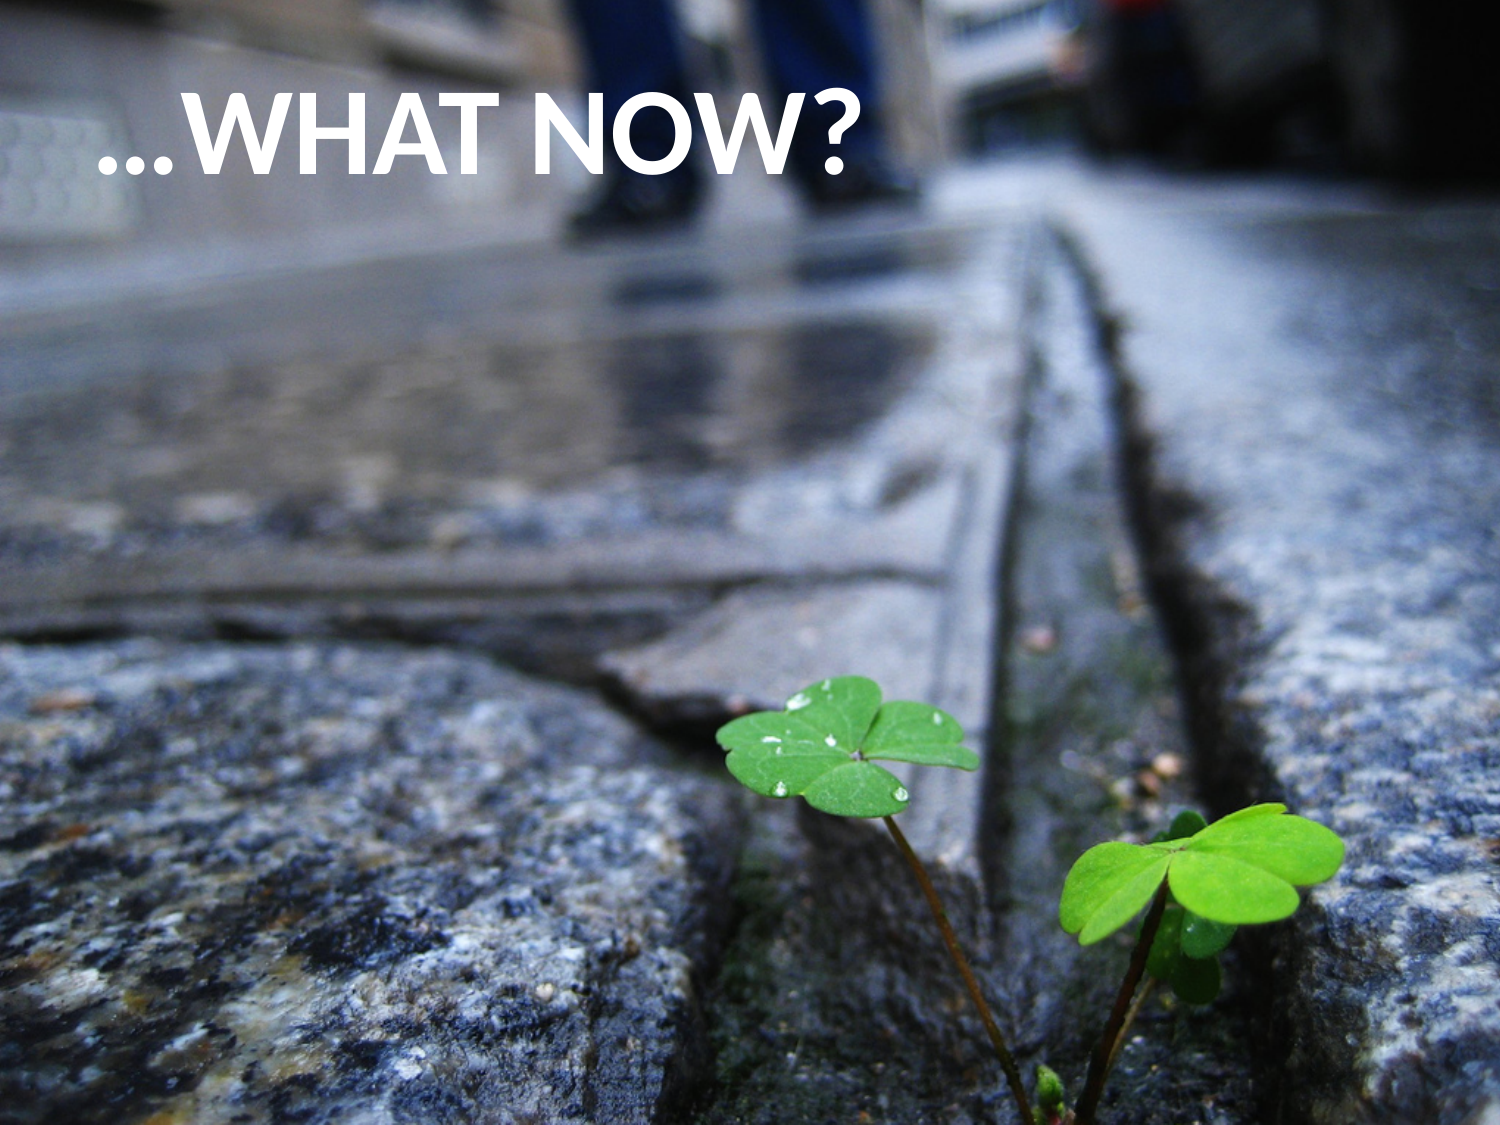

IMPORTANTE
Cuanto más uses este recurso menos impacto tendrá. No abuses de él.
No deformes fotos
El texto debe estar contrastado con el fondo, si no, mételo en una caja
 Pon muy poco texto o nada en este tipo de diapositivas
…WHAT NOW?